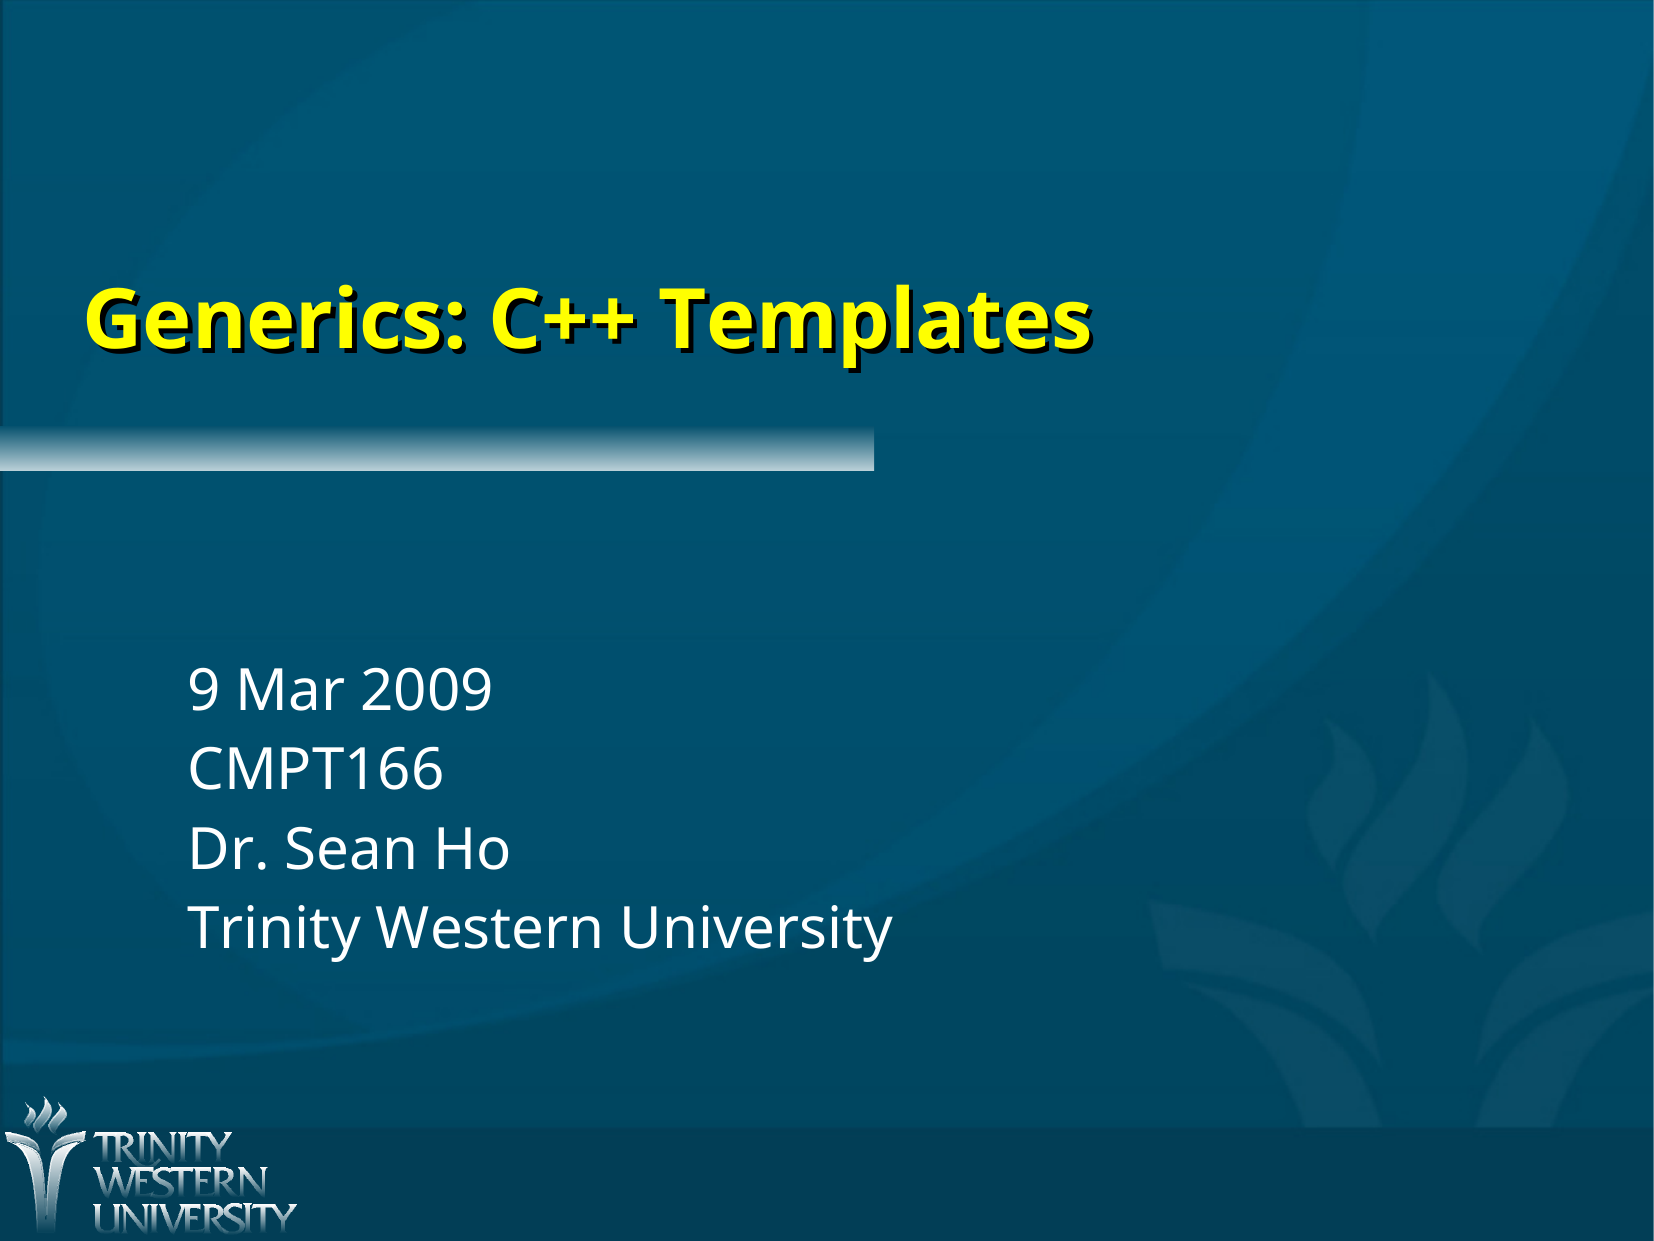

# Generics: C++ Templates
9 Mar 2009
CMPT166
Dr. Sean Ho
Trinity Western University